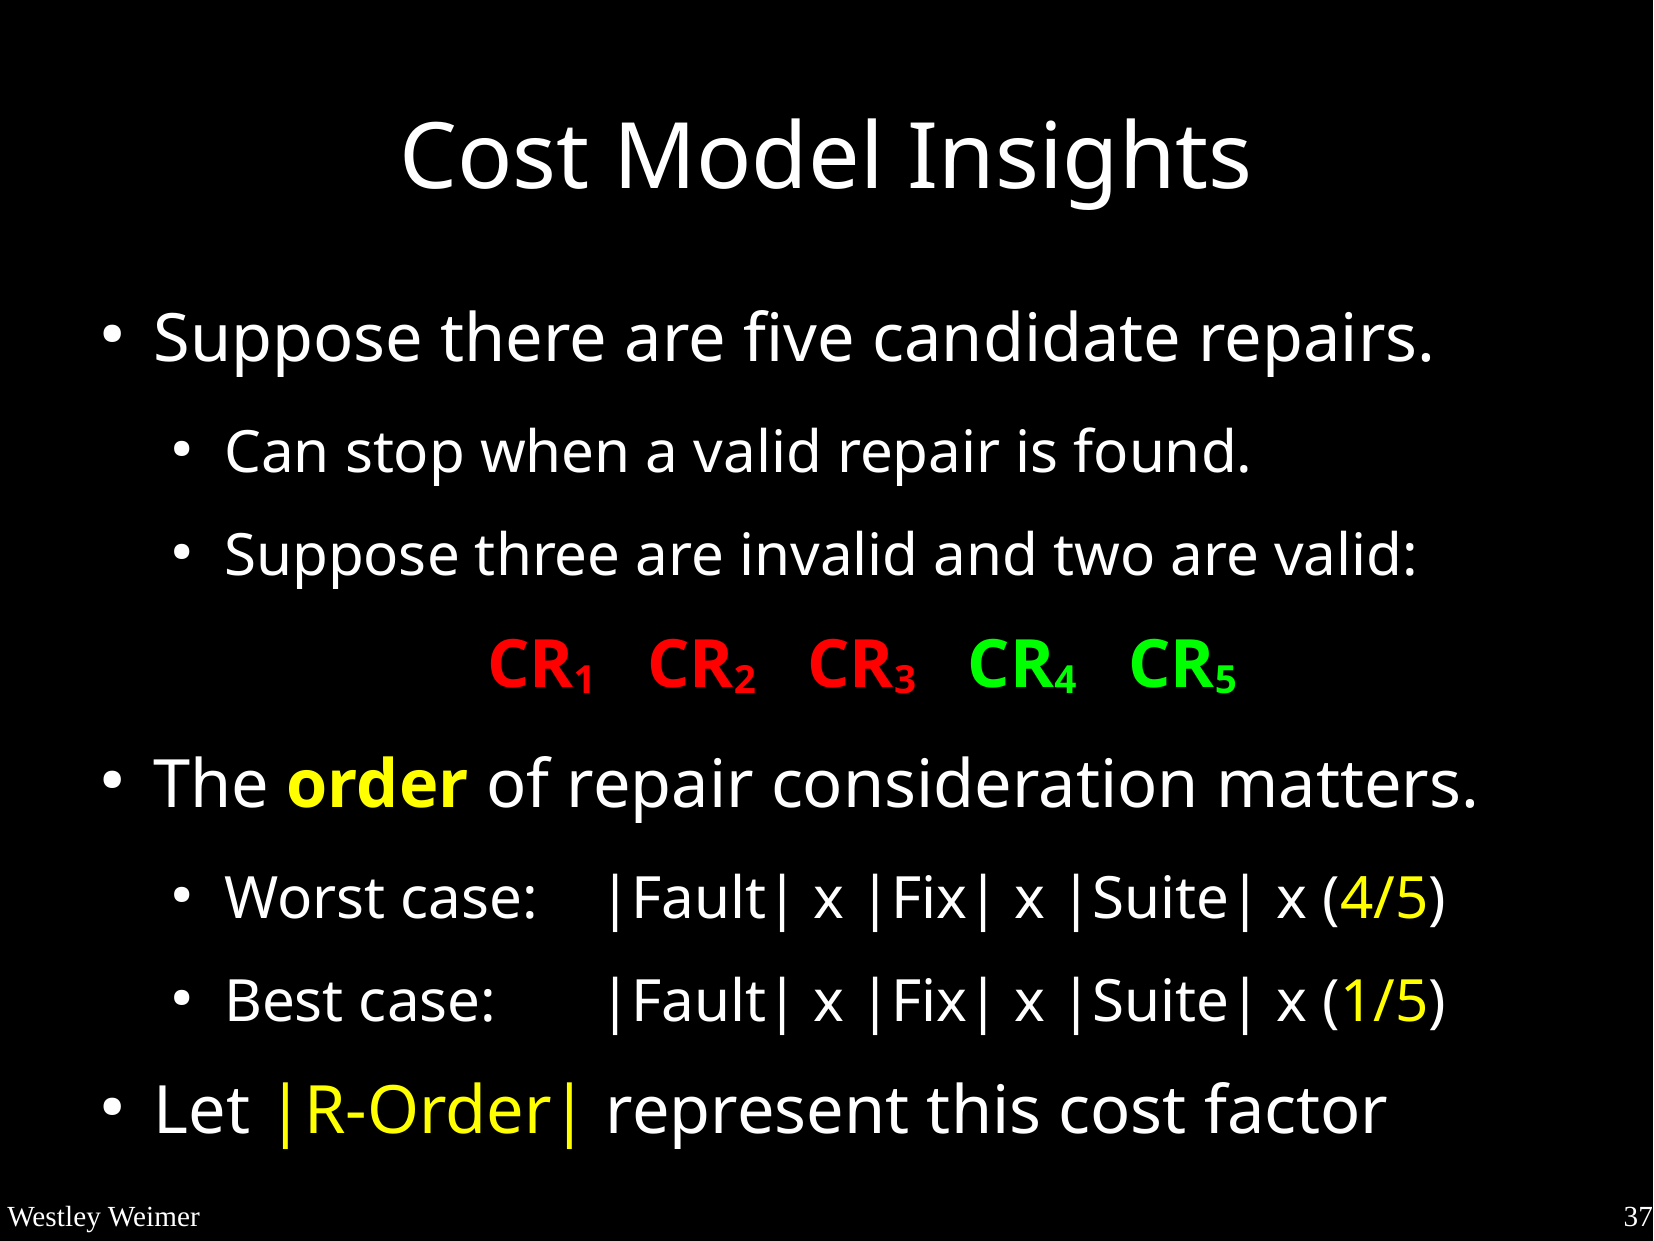

# Cost Model Insights
Suppose there are five candidate repairs.
Can stop when a valid repair is found.
Suppose three are invalid and two are valid:
CR1 CR2 CR3 CR4 CR5
The order of repair consideration matters.
Worst case: 	|Fault| x |Fix| x |Suite| x (4/5)
Best case: 		|Fault| x |Fix| x |Suite| x (1/5)
Let |R-Order| represent this cost factor
37